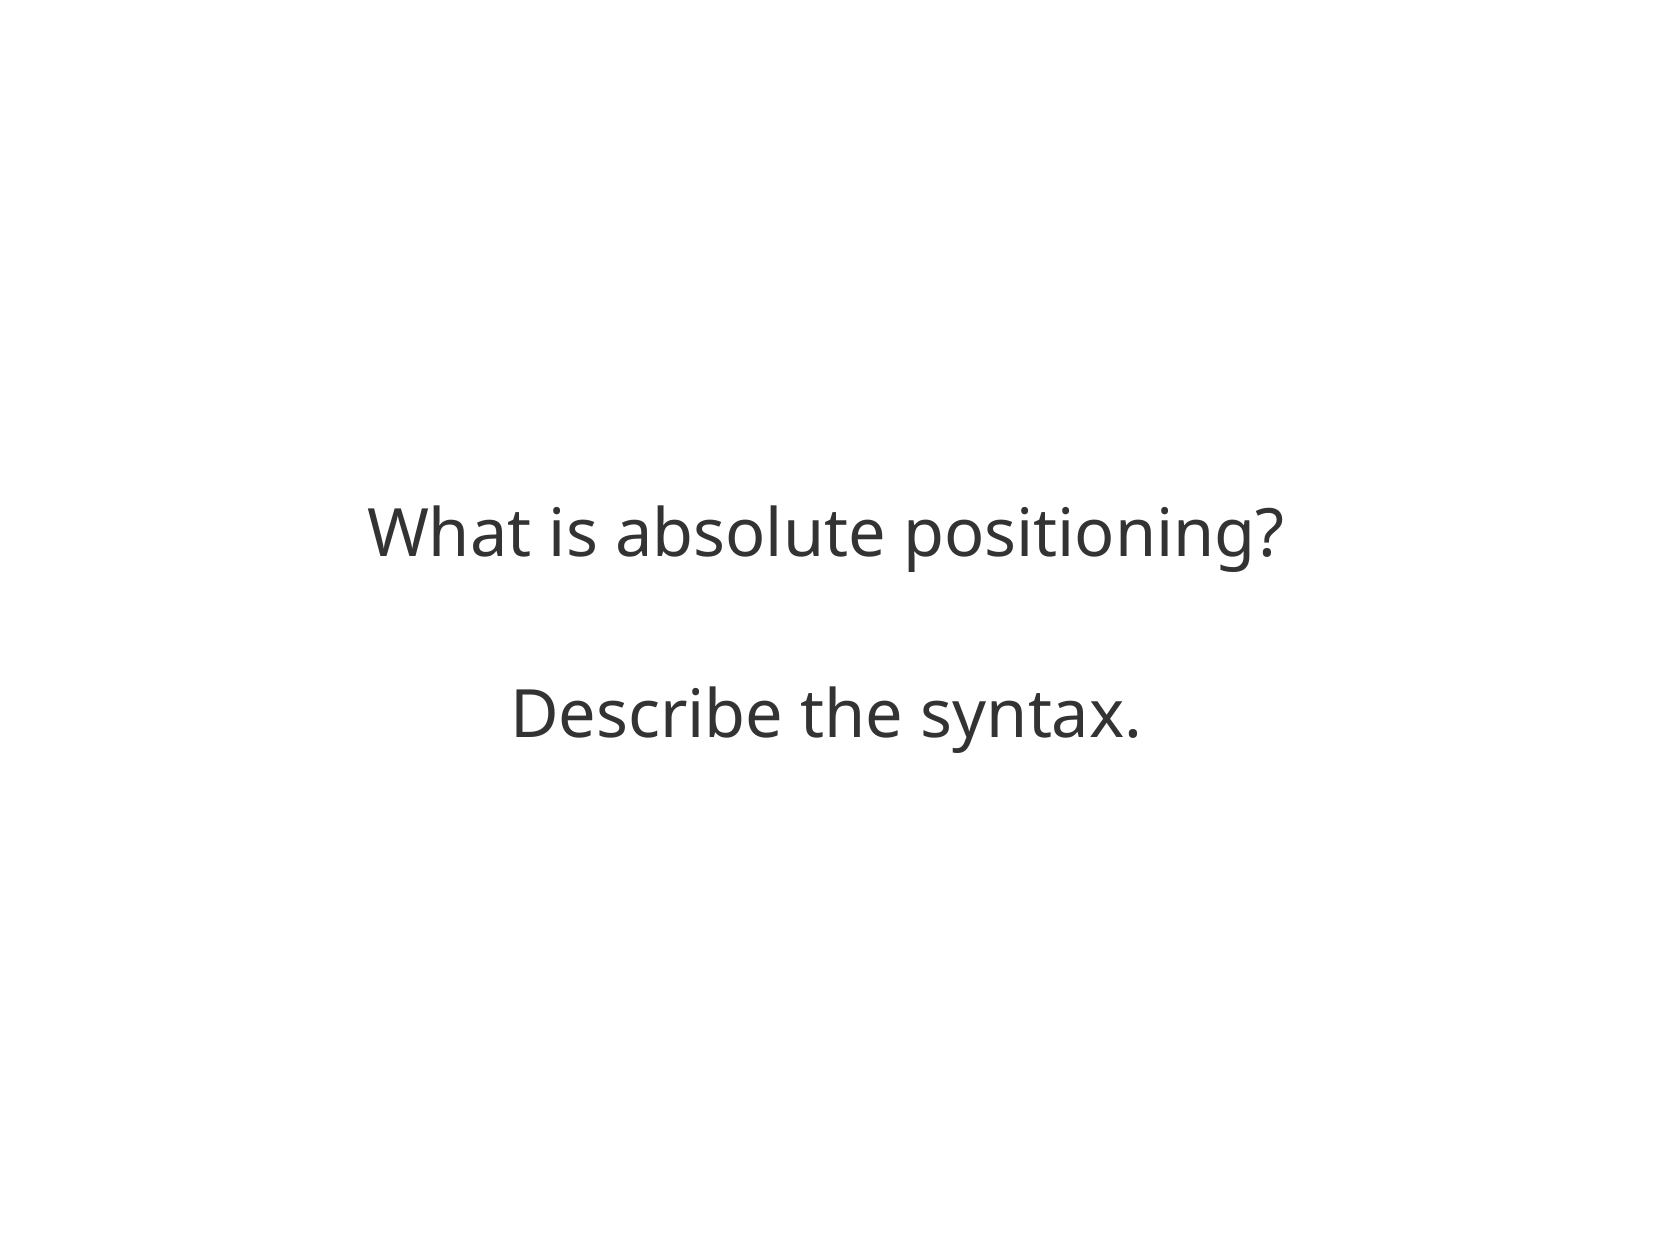

# What is absolute positioning?
Describe the syntax.